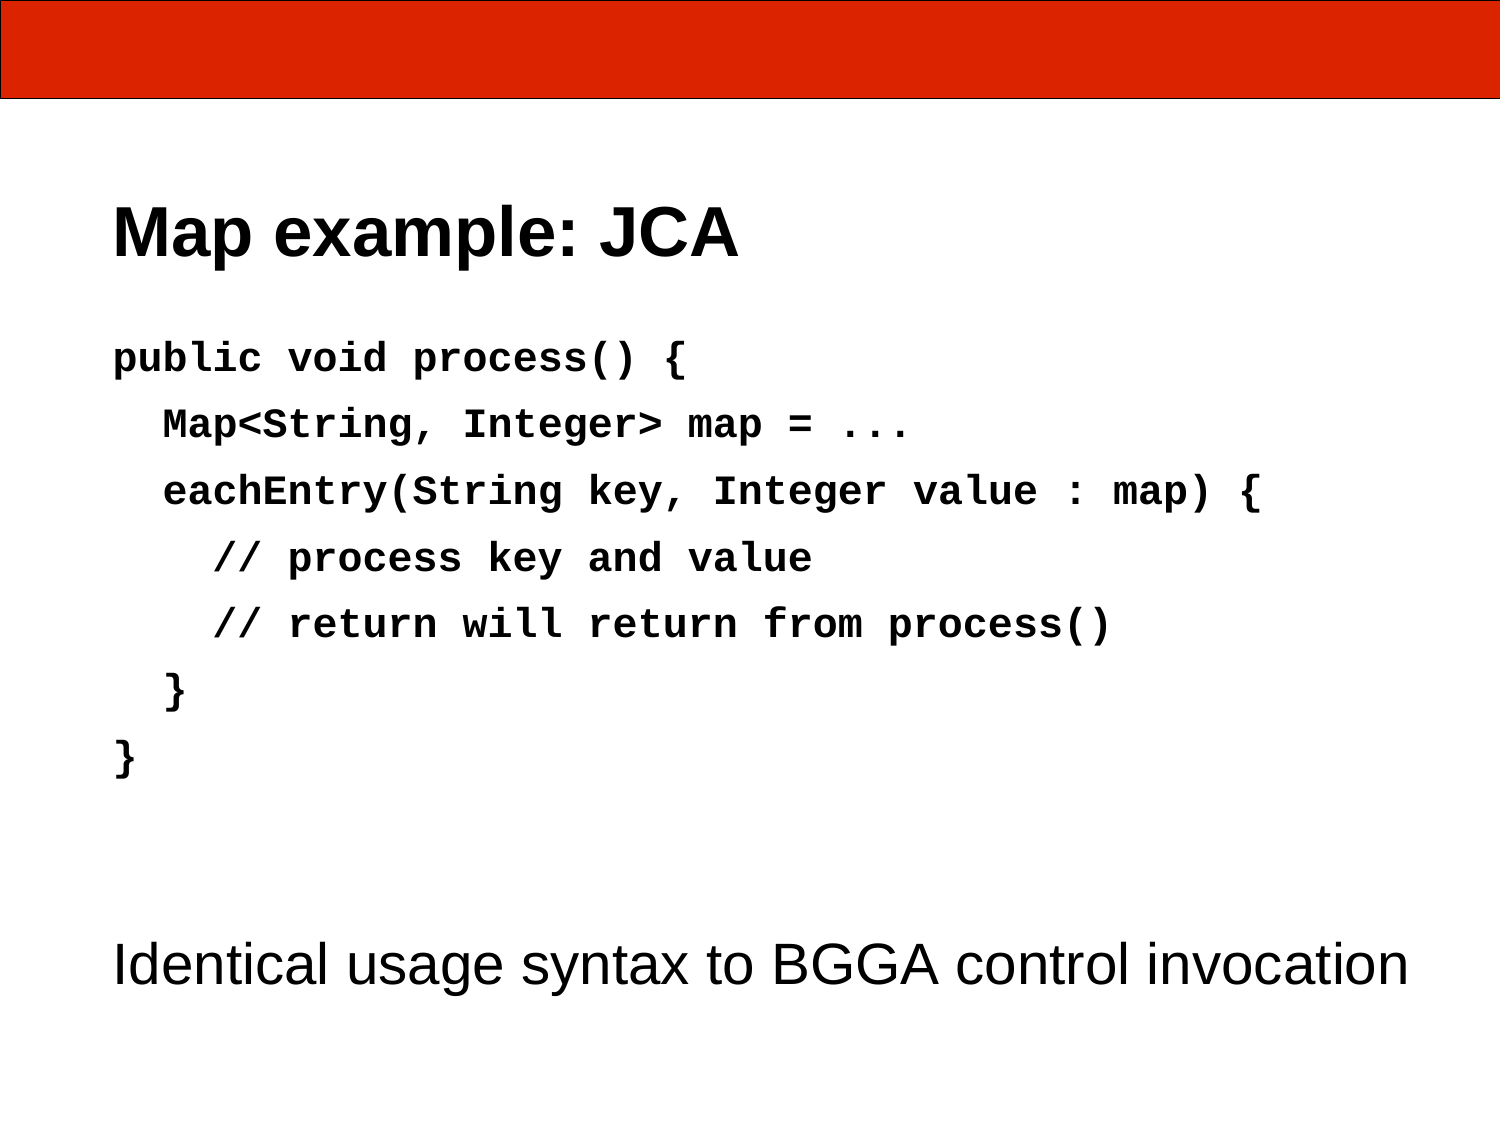

# Map example: JCA
public void process() {
 Map<String, Integer> map = ...
 eachEntry(String key, Integer value : map) {
 // process key and value
 // return will return from process()
 }
}
Identical usage syntax to BGGA control invocation